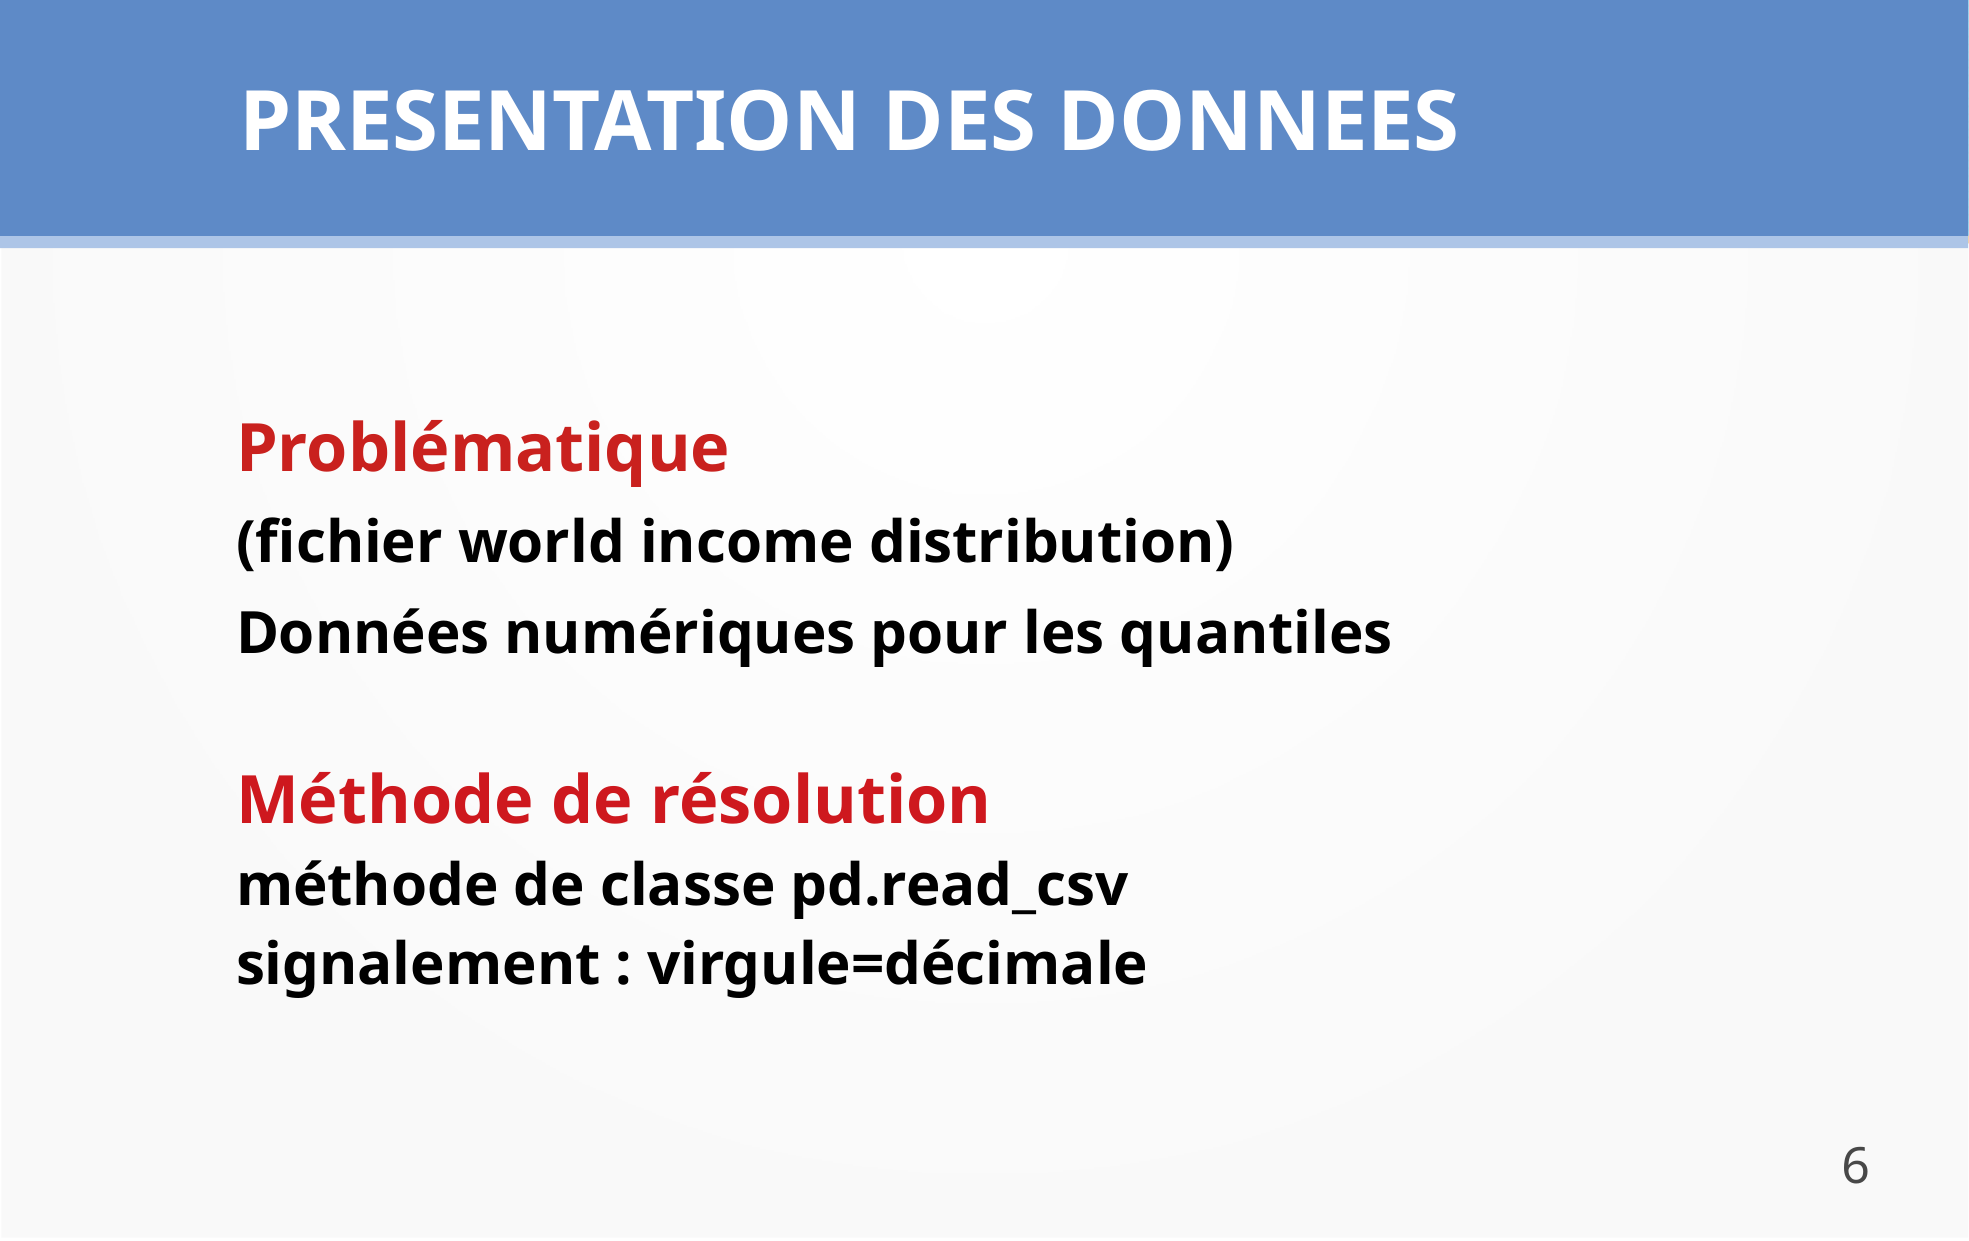

# PRESENTATION DES DONNEES
			Problématique
			(fichier world income distribution)
			Données numériques pour les quantiles
			Méthode de résolution
			méthode de classe pd.read_csv
			signalement : virgule=décimale
6